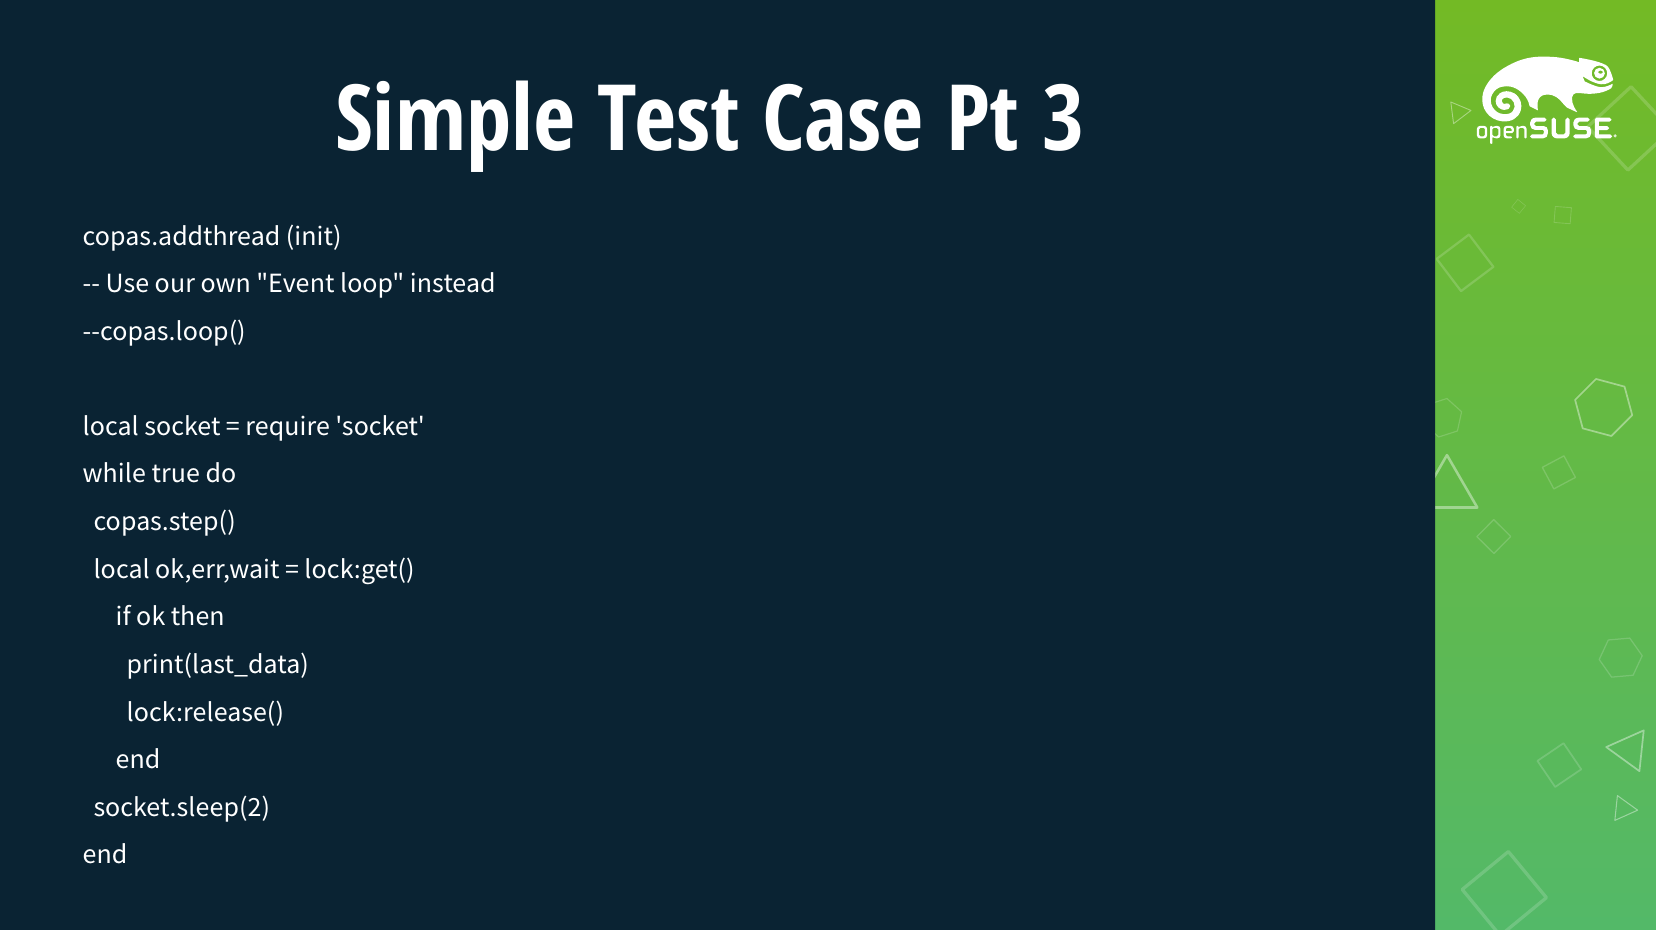

# Simple Test Case Pt 3
copas.addthread (init)
-- Use our own "Event loop" instead
--copas.loop()
local socket = require 'socket'
while true do
 copas.step()
 local ok,err,wait = lock:get()
 if ok then
 print(last_data)
 lock:release()
 end
 socket.sleep(2)
end